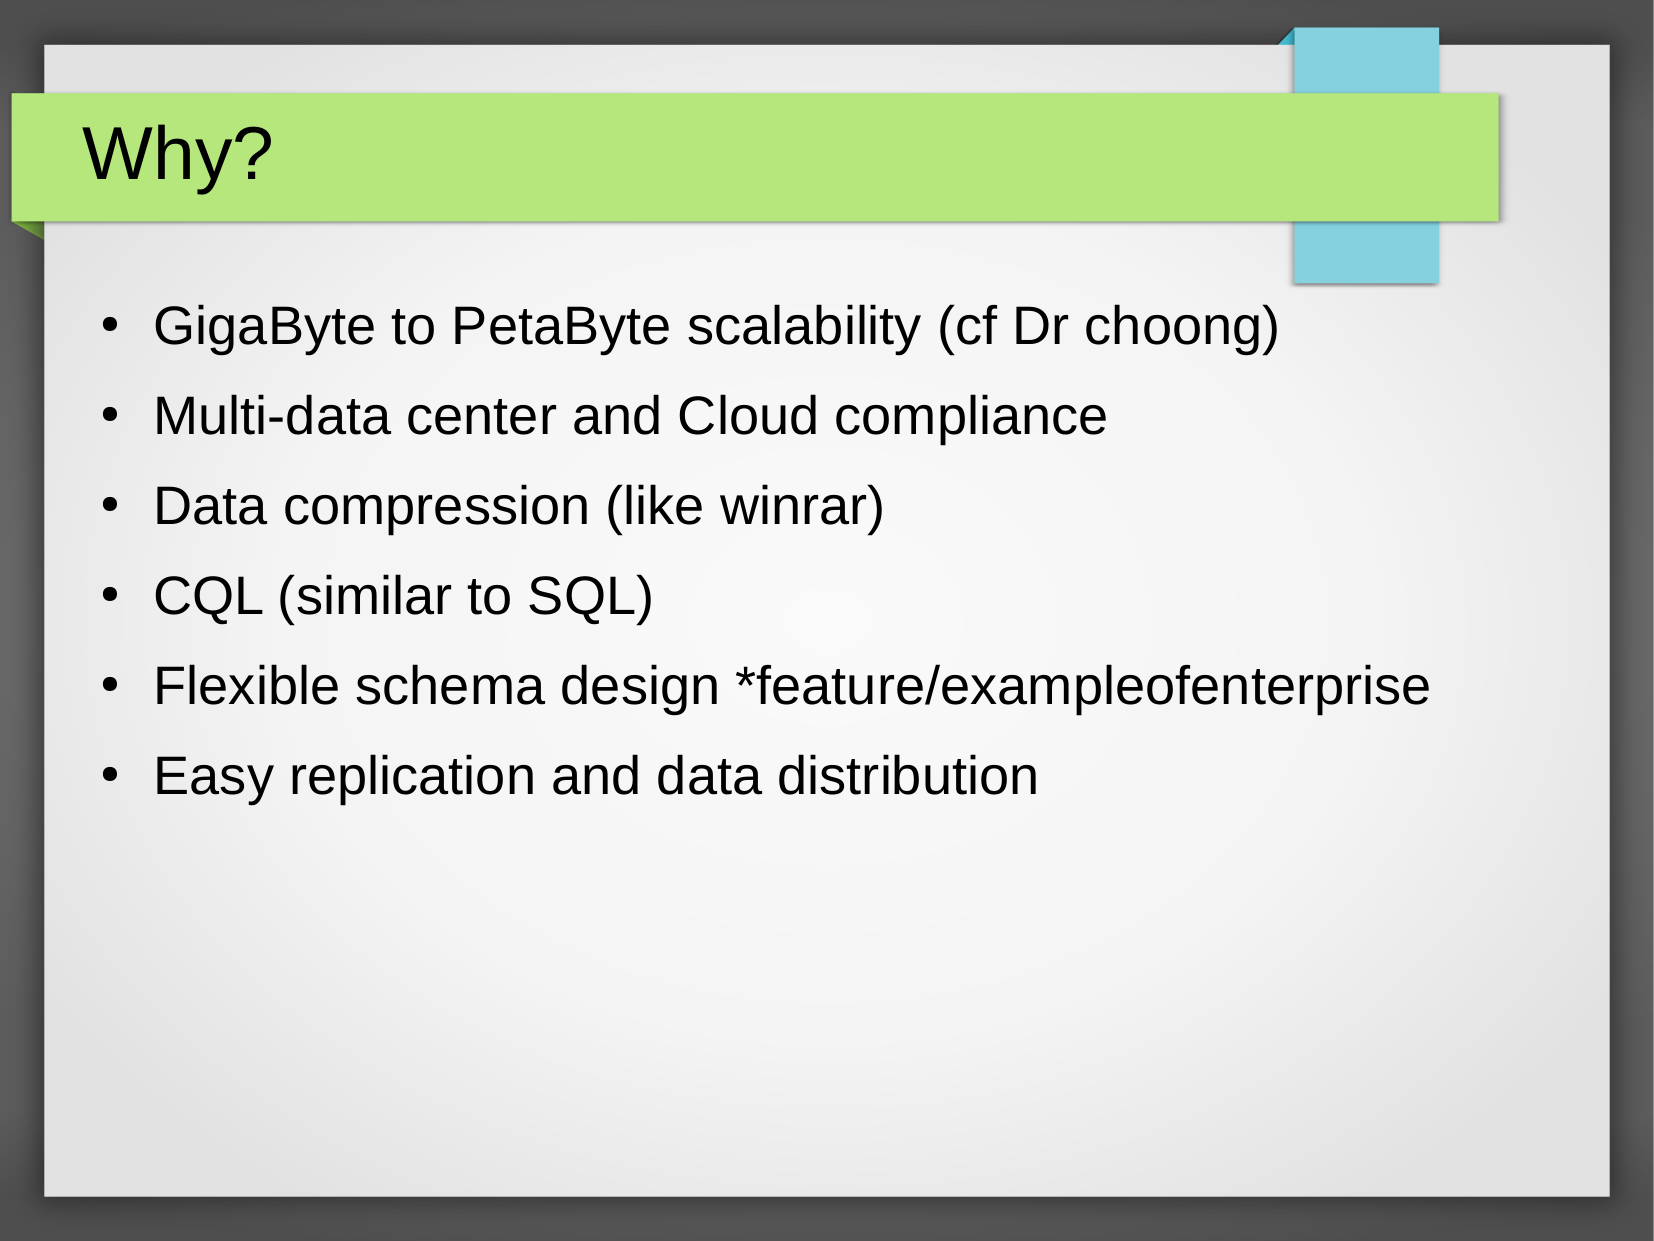

# Why?
GigaByte to PetaByte scalability (cf Dr choong)
Multi-data center and Cloud compliance
Data compression (like winrar)
CQL (similar to SQL)
Flexible schema design *feature/exampleofenterprise
Easy replication and data distribution